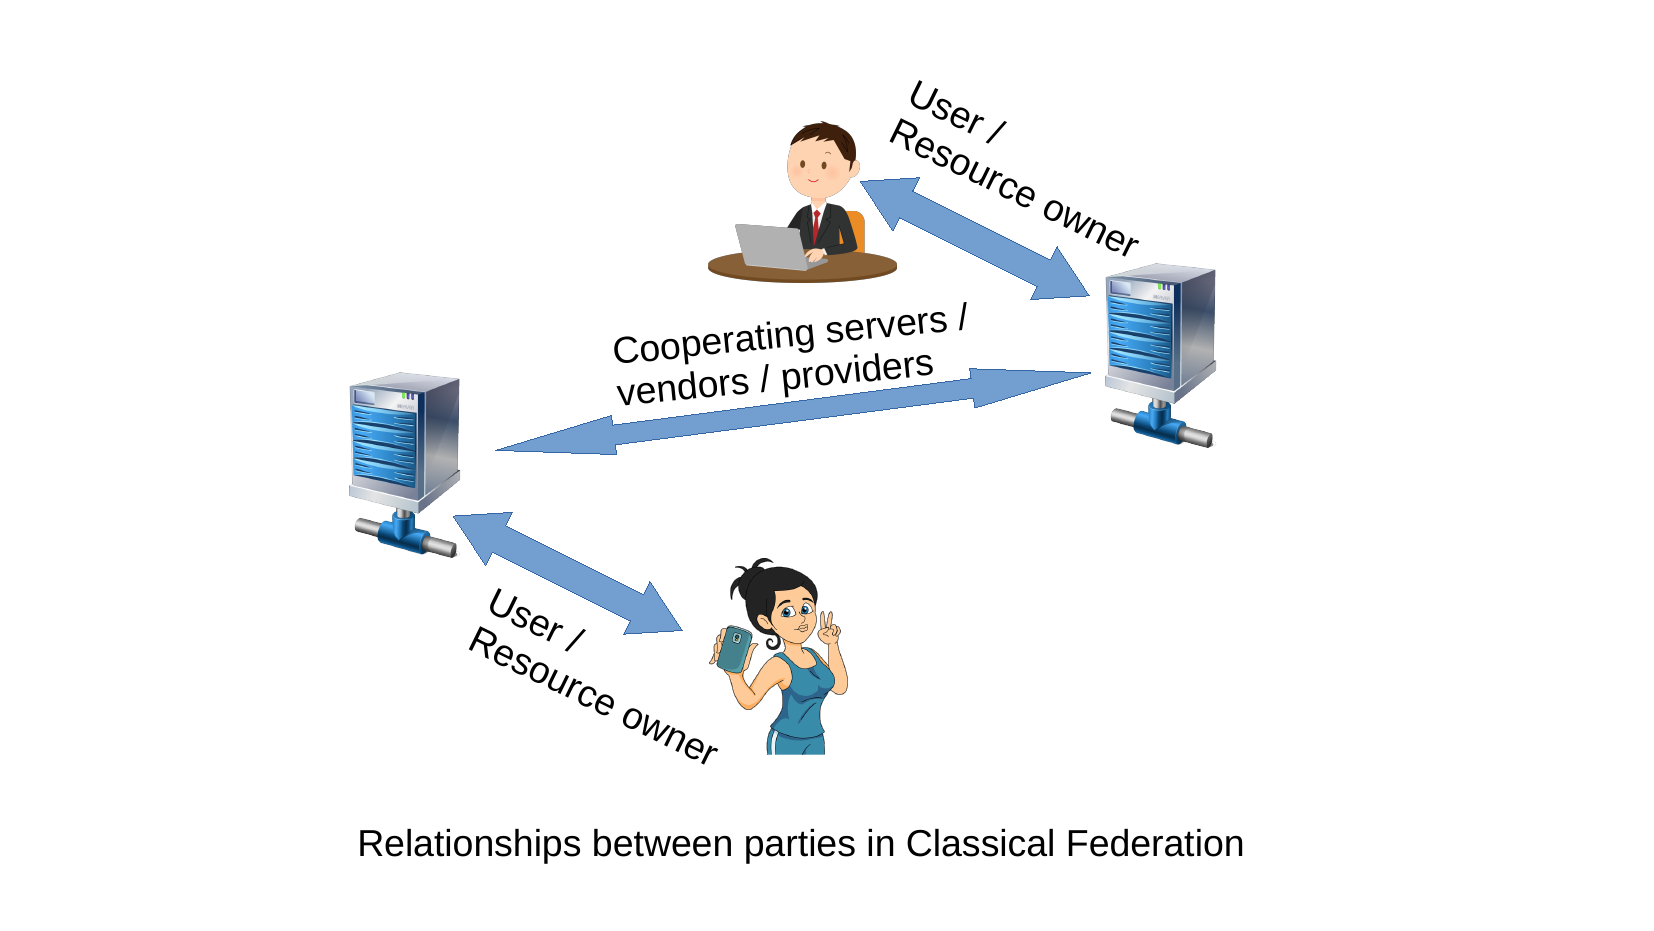

User /
Resource owner
Cooperating servers /
vendors / providers
User /
Resource owner
Relationships between parties in Classical Federation